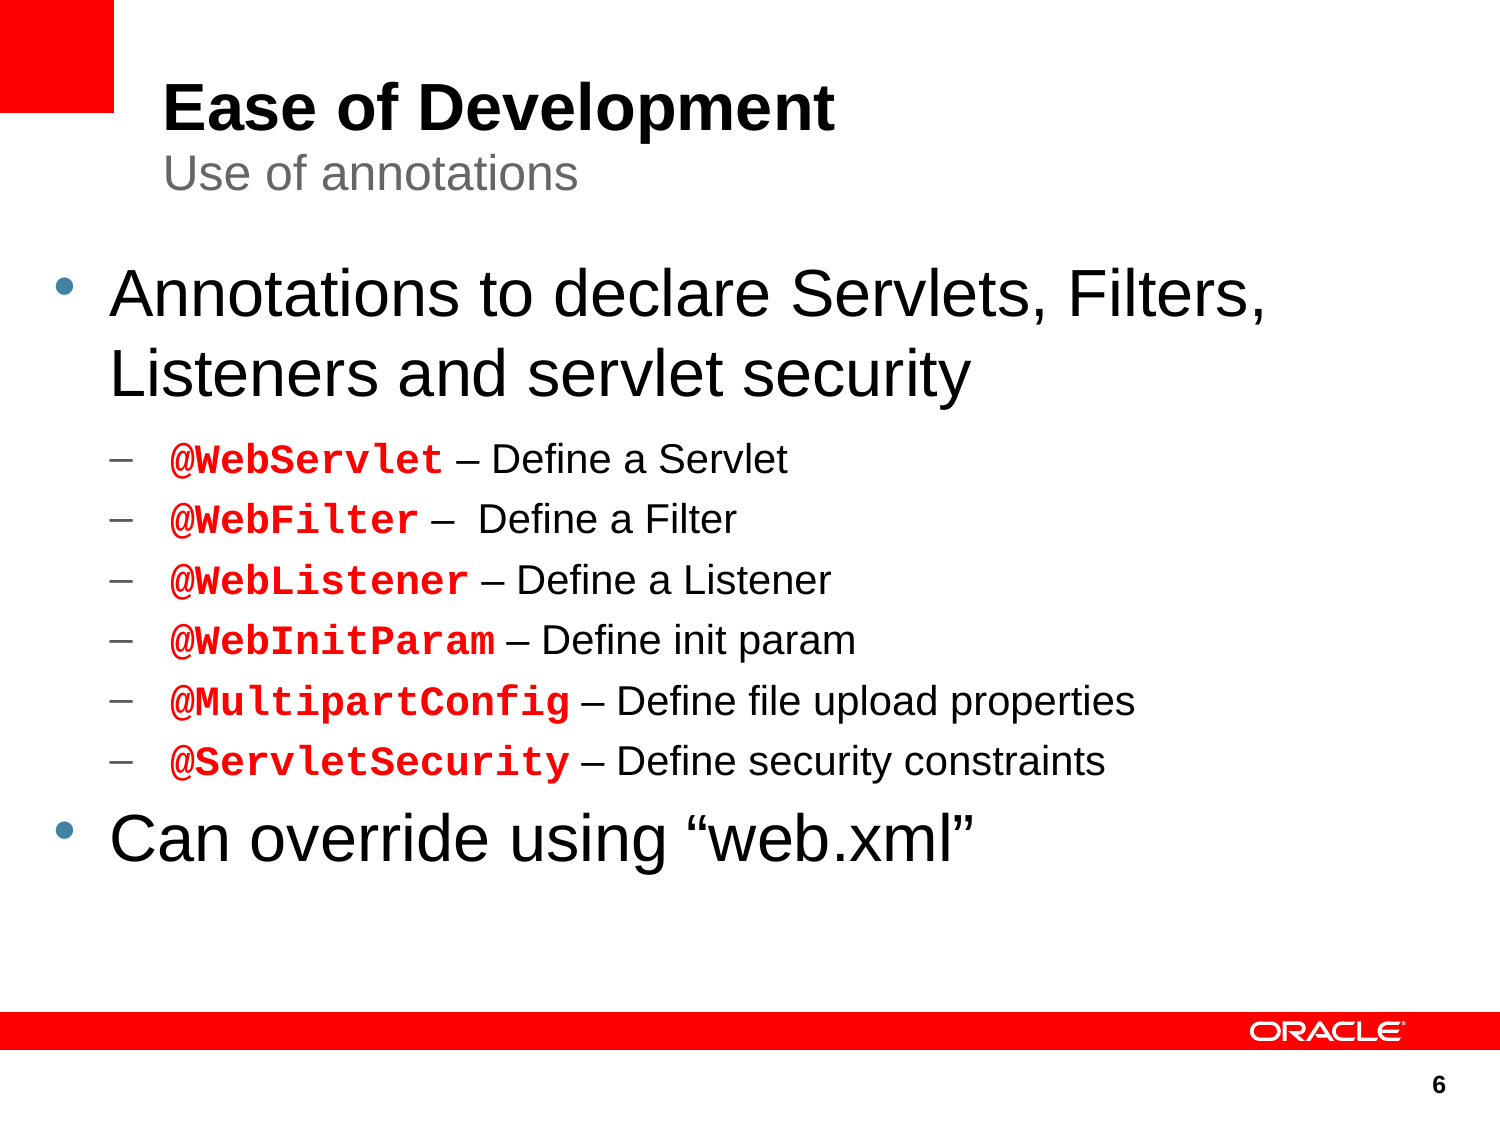

# Ease of Development Use of annotations
Annotations to declare Servlets, Filters, Listeners and servlet security
@WebServlet – Define a Servlet
@WebFilter – Define a Filter
@WebListener – Define a Listener
@WebInitParam – Define init param
@MultipartConfig – Define file upload properties
@ServletSecurity – Define security constraints
Can override using “web.xml”